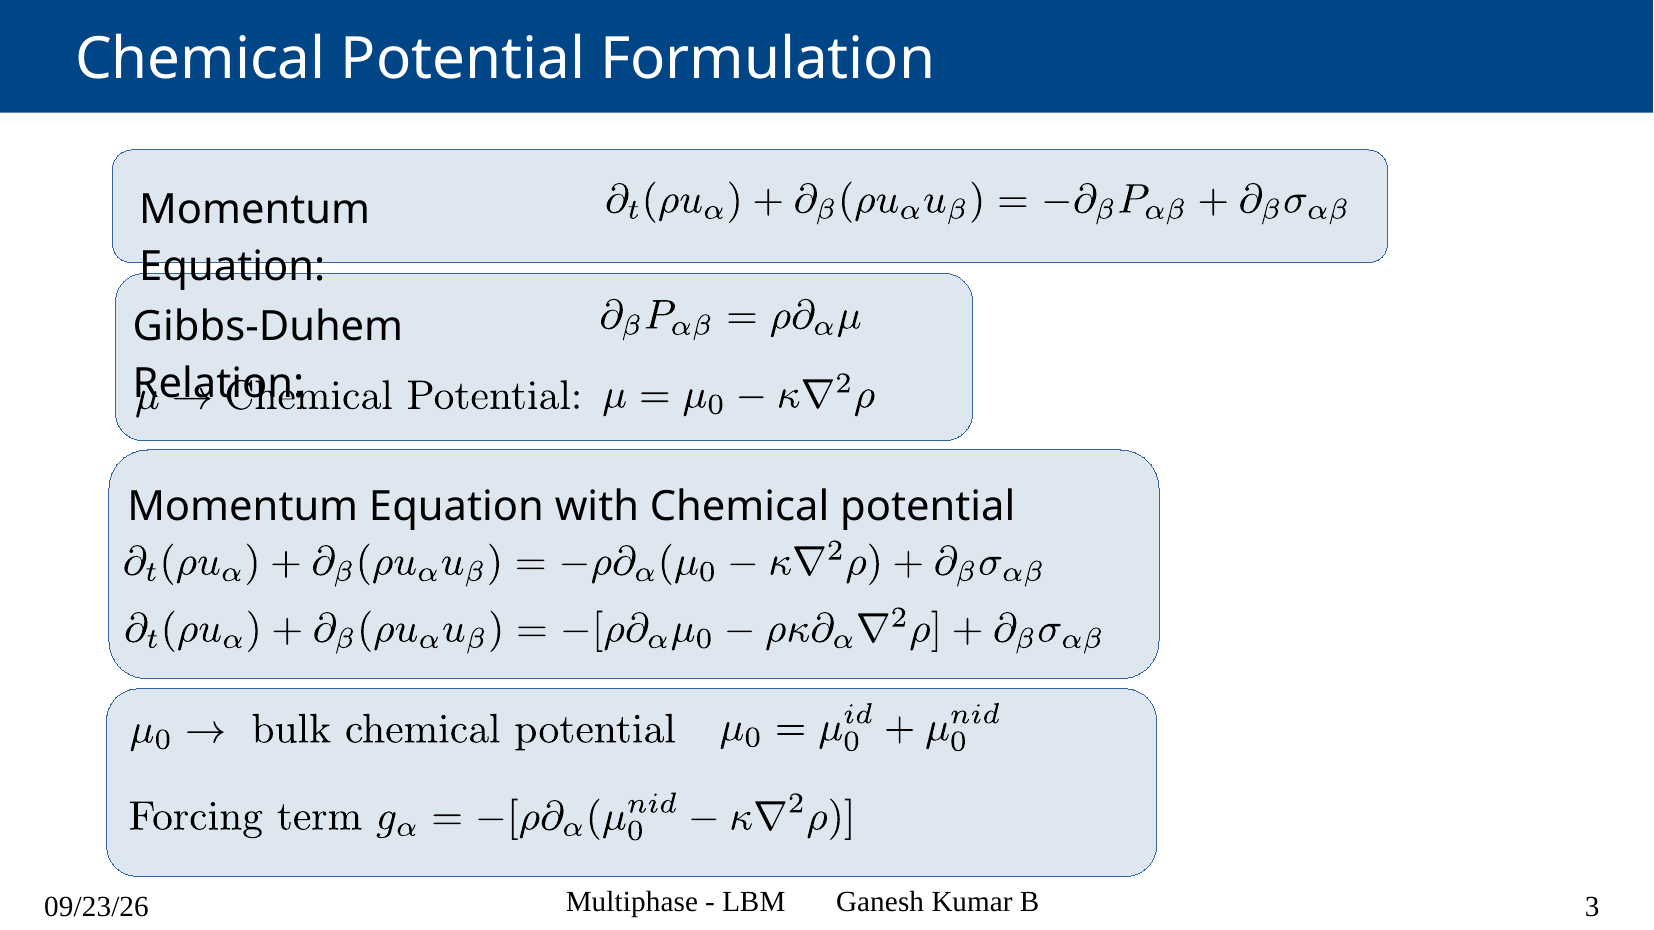

# Chemical Potential Formulation
Momentum Equation:
Gibbs-Duhem Relation:
Momentum Equation with Chemical potential
Multiphase - LBM Ganesh Kumar B
3